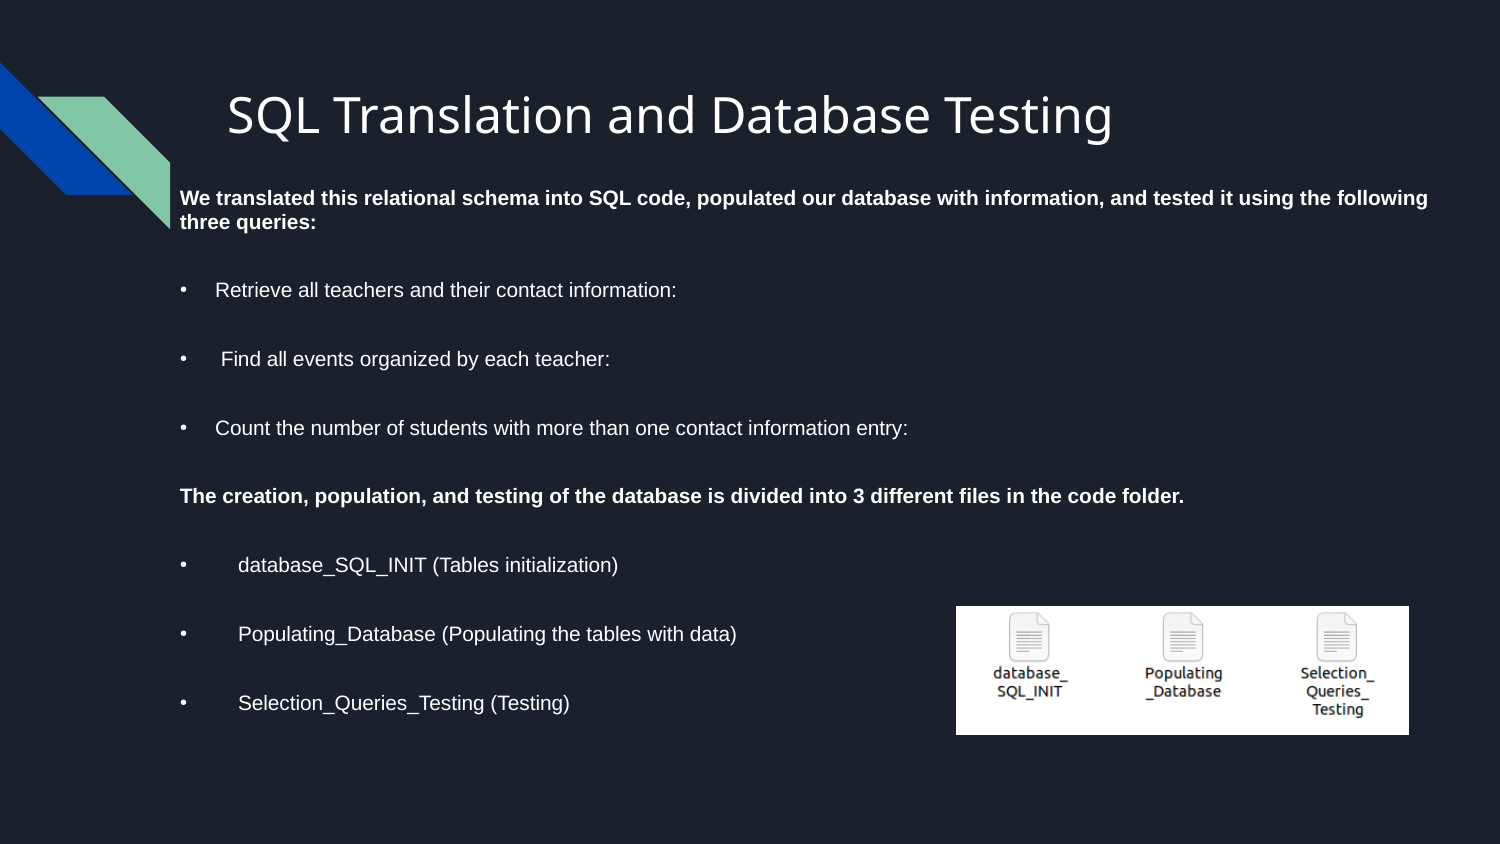

# SQL Translation and Database Testing
We translated this relational schema into SQL code, populated our database with information, and tested it using the following three queries:
Retrieve all teachers and their contact information:
 Find all events organized by each teacher:
Count the number of students with more than one contact information entry:
The creation, population, and testing of the database is divided into 3 different files in the code folder.
 database_SQL_INIT (Tables initialization)
 Populating_Database (Populating the tables with data)
 Selection_Queries_Testing (Testing)